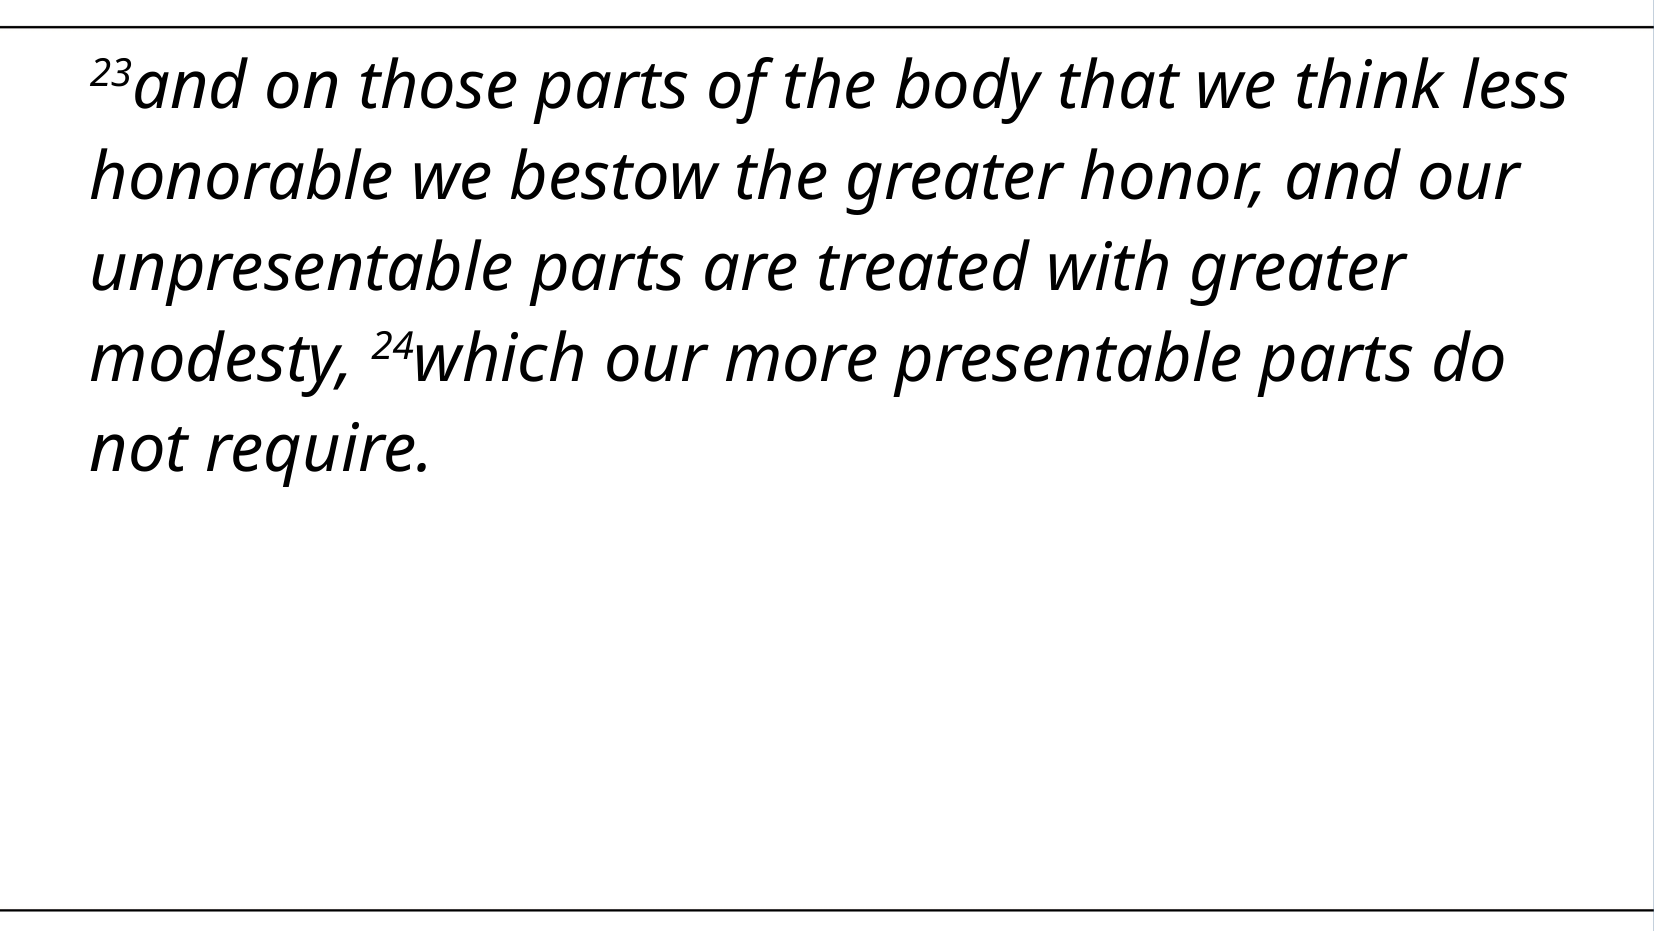

23and on those parts of the body that we think less honorable we bestow the greater honor, and our unpresentable parts are treated with greater modesty, 24which our more presentable parts do not require.